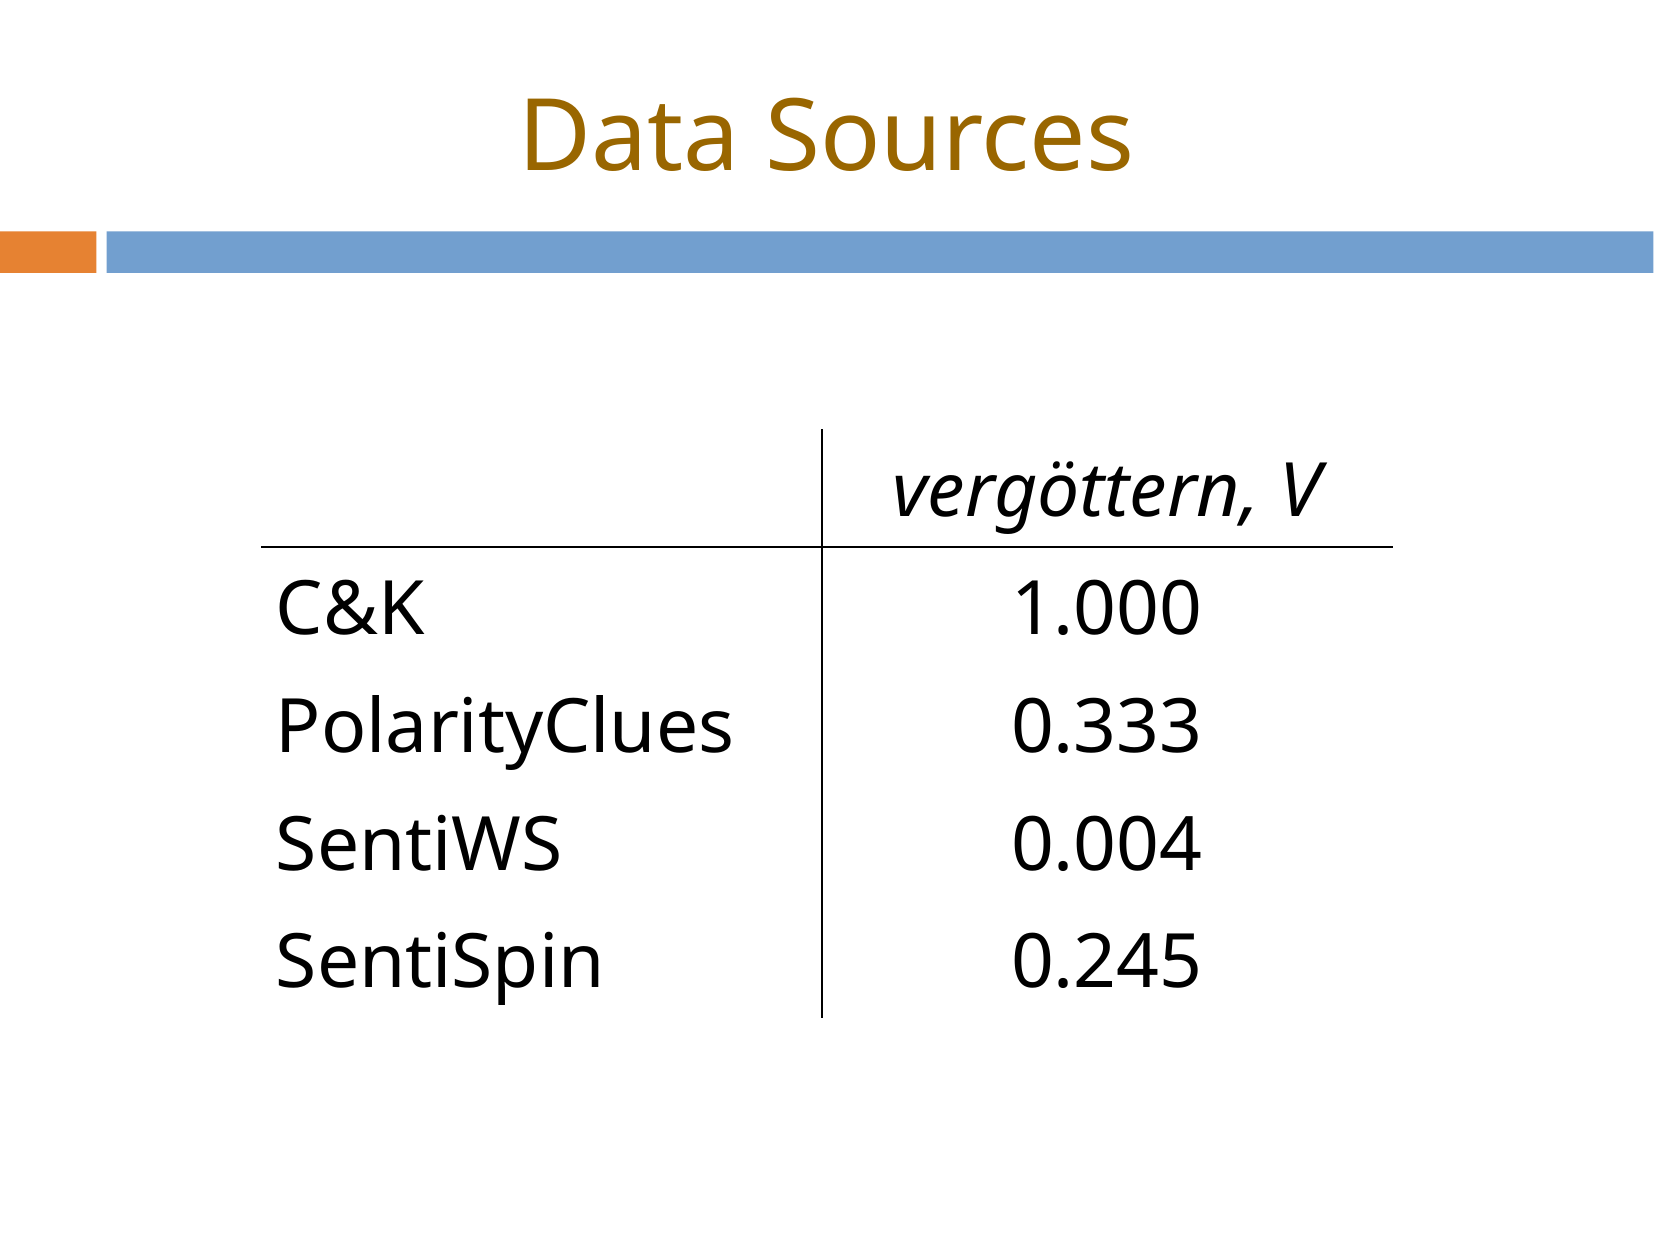

# Data Sources
| | vergöttern, V |
| --- | --- |
| C&K | 1.000 |
| PolarityClues | 0.333 |
| SentiWS | 0.004 |
| SentiSpin | 0.245 |